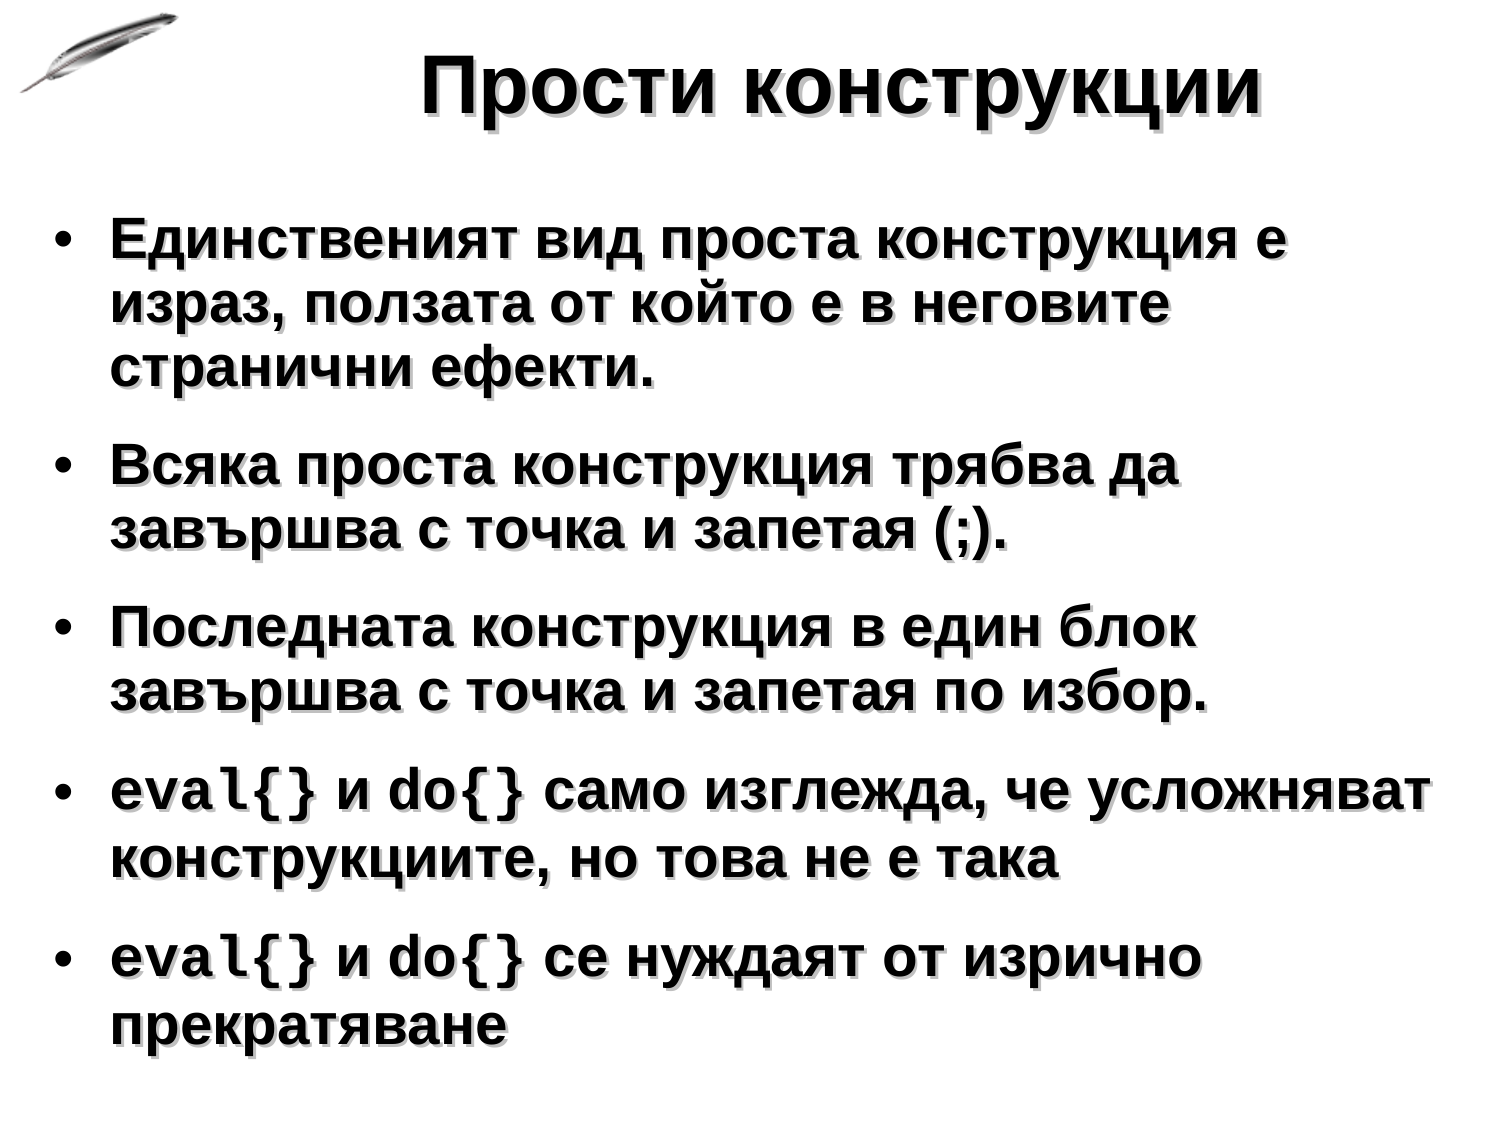

# Прости конструкции
Единственият вид проста конструкция е израз, ползата от който е в неговите странични ефекти.
Всяка проста конструкция трябва да завършва с точка и запетая (;).
Последната конструкция в един блок завършва с точка и запетая по избор.
eval{} и do{} само изглежда, че усложняват конструкциите, но това не е така
eval{} и do{} се нуждаят от изрично прекратяване